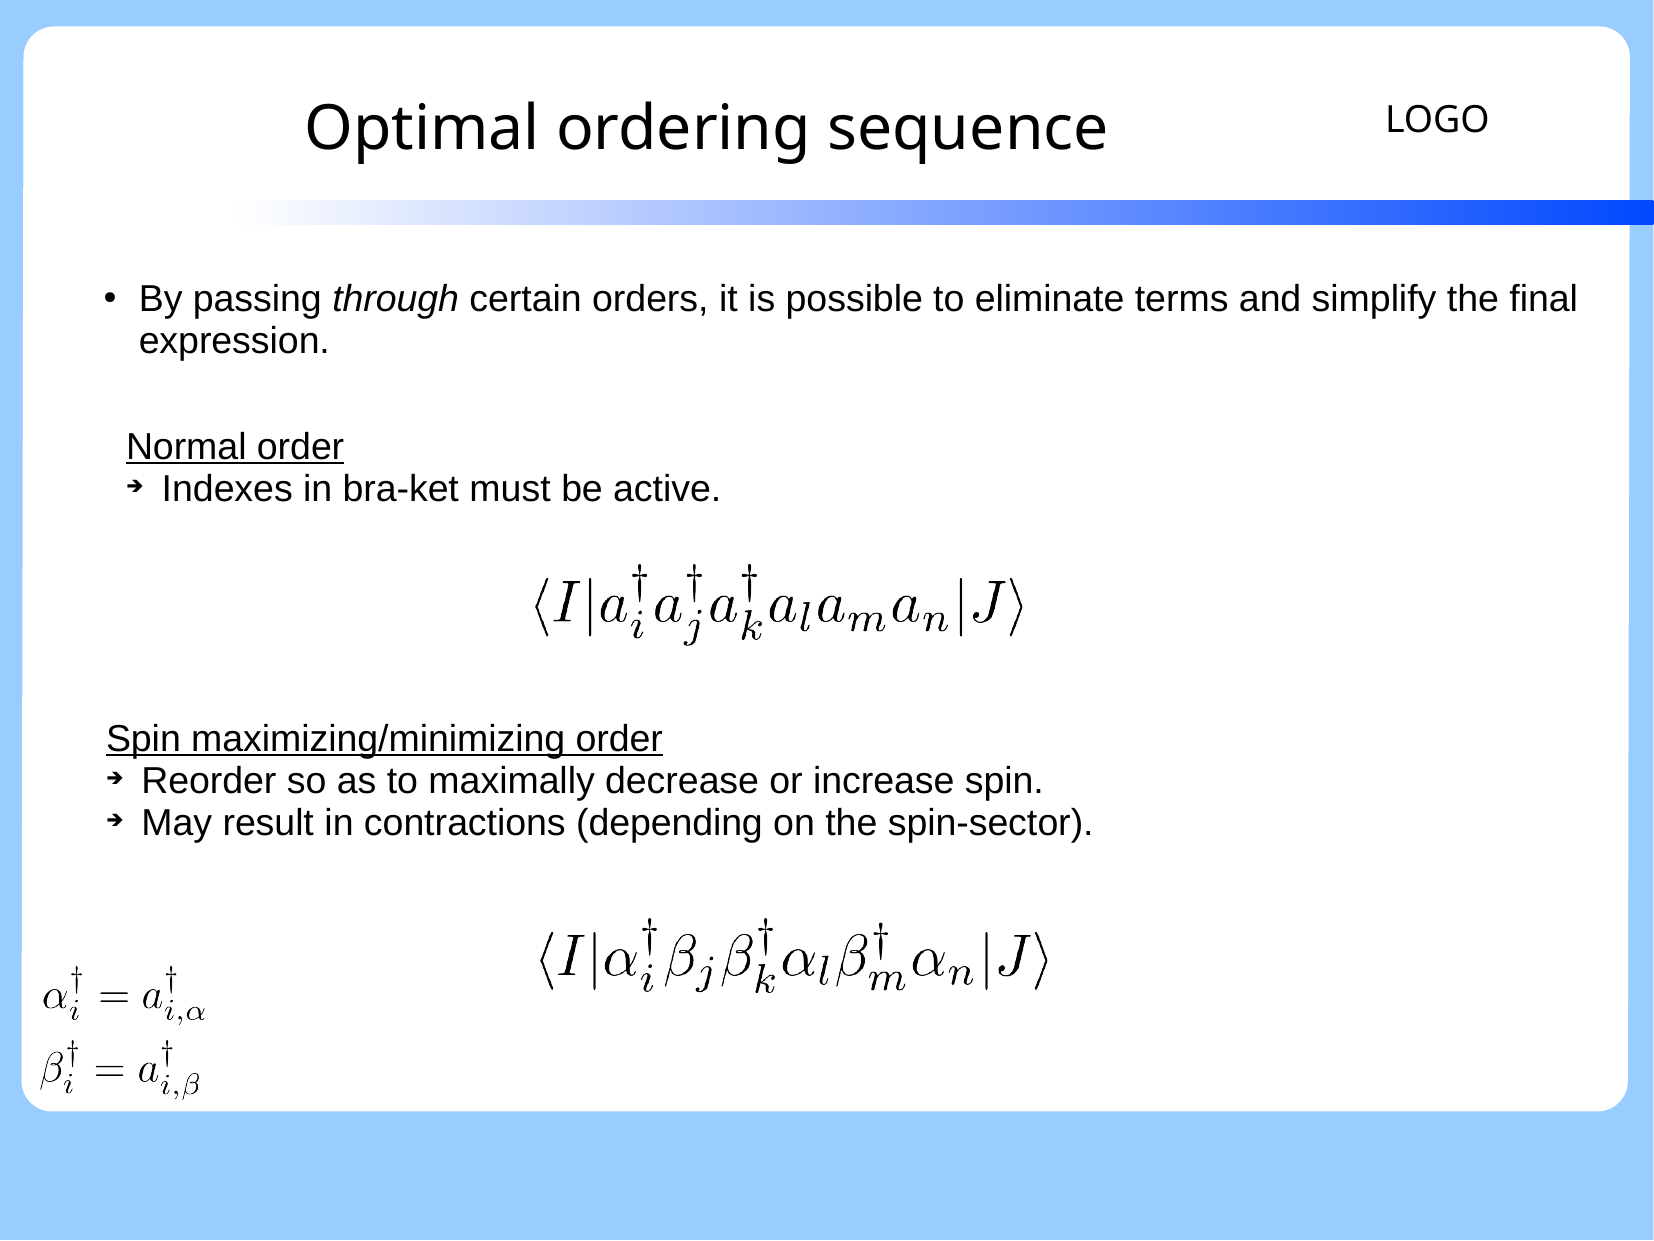

# Optimal ordering sequence
By passing through certain orders, it is possible to eliminate terms and simplify the final expression.
Normal order
Indexes in bra-ket must be active.
Spin maximizing/minimizing order
Reorder so as to maximally decrease or increase spin.
May result in contractions (depending on the spin-sector).